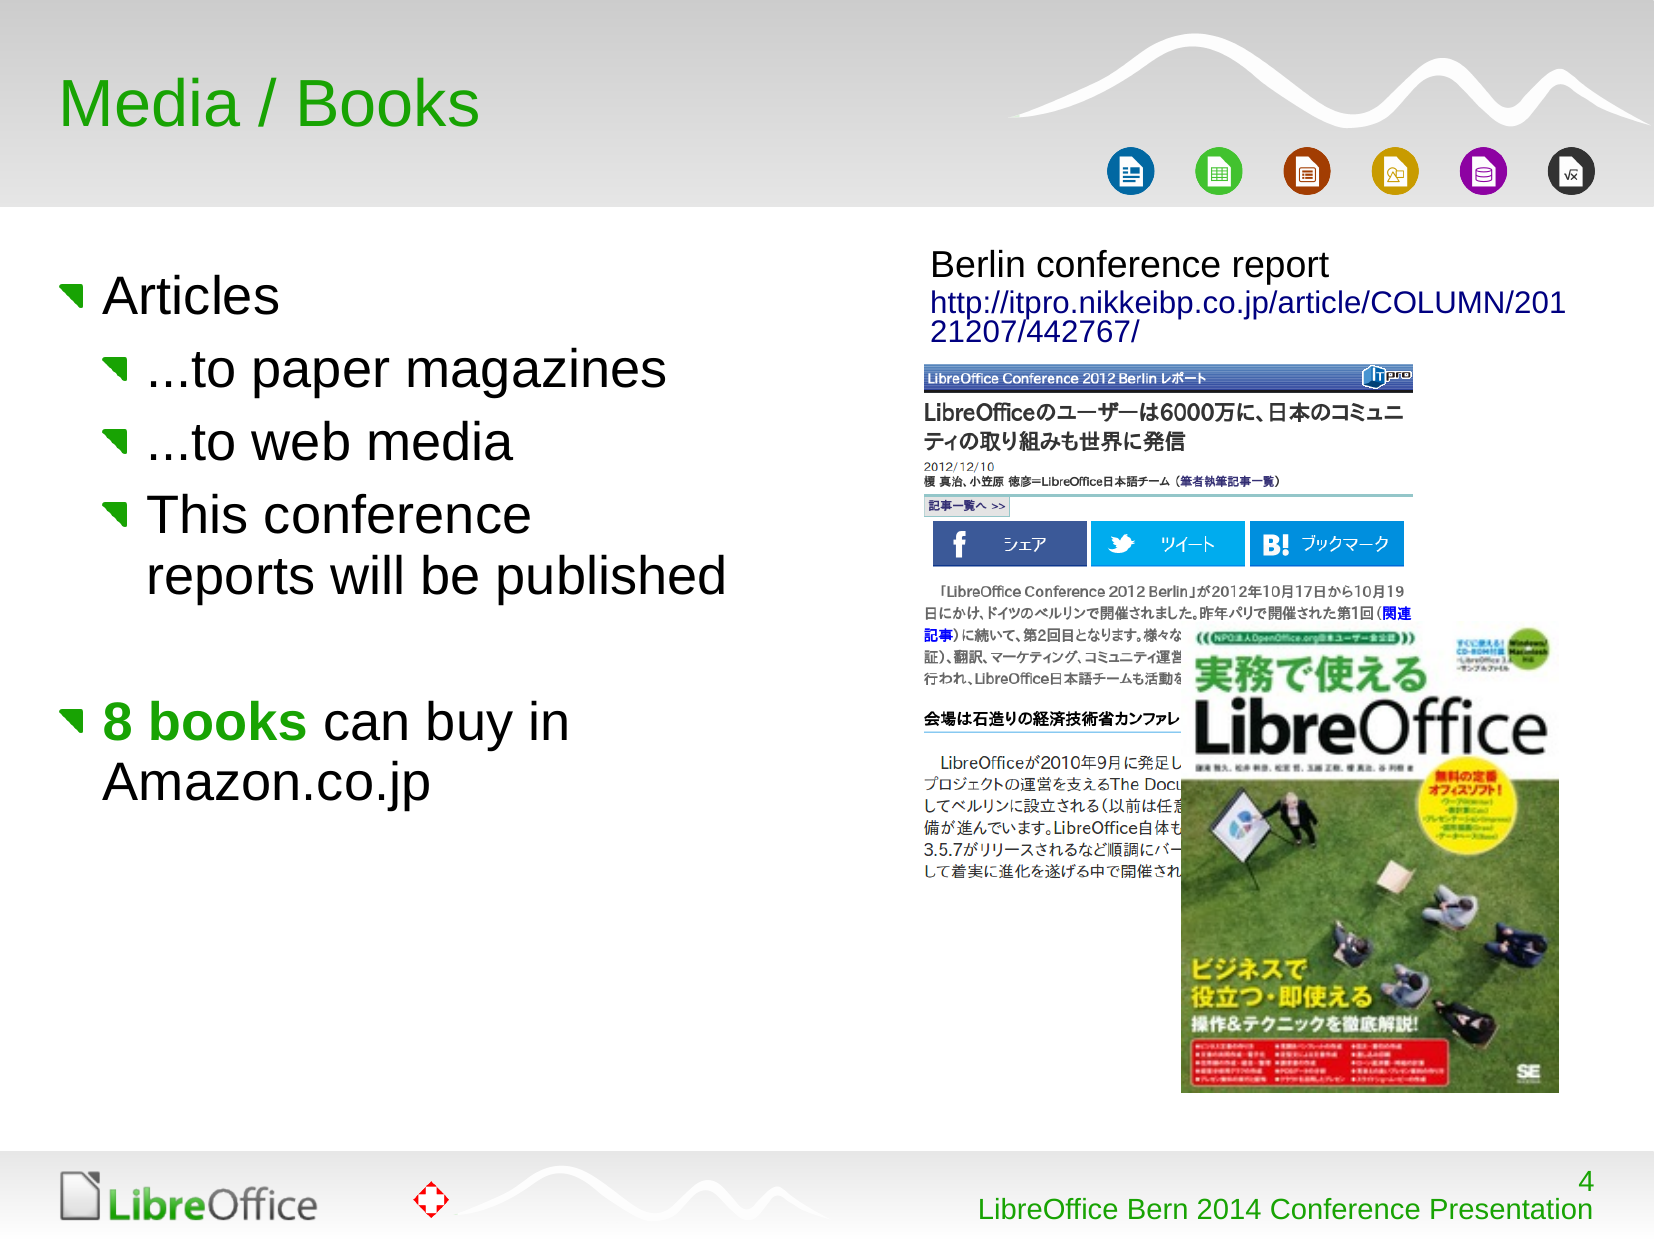

# Media / Books
Berlin conference report
http://itpro.nikkeibp.co.jp/article/COLUMN/20121207/442767/
Articles
...to paper magazines
...to web media
This conference
reports will be published
8 books can buy in
Amazon.co.jp
4
LibreOffice Bern 2014 Conference Presentation